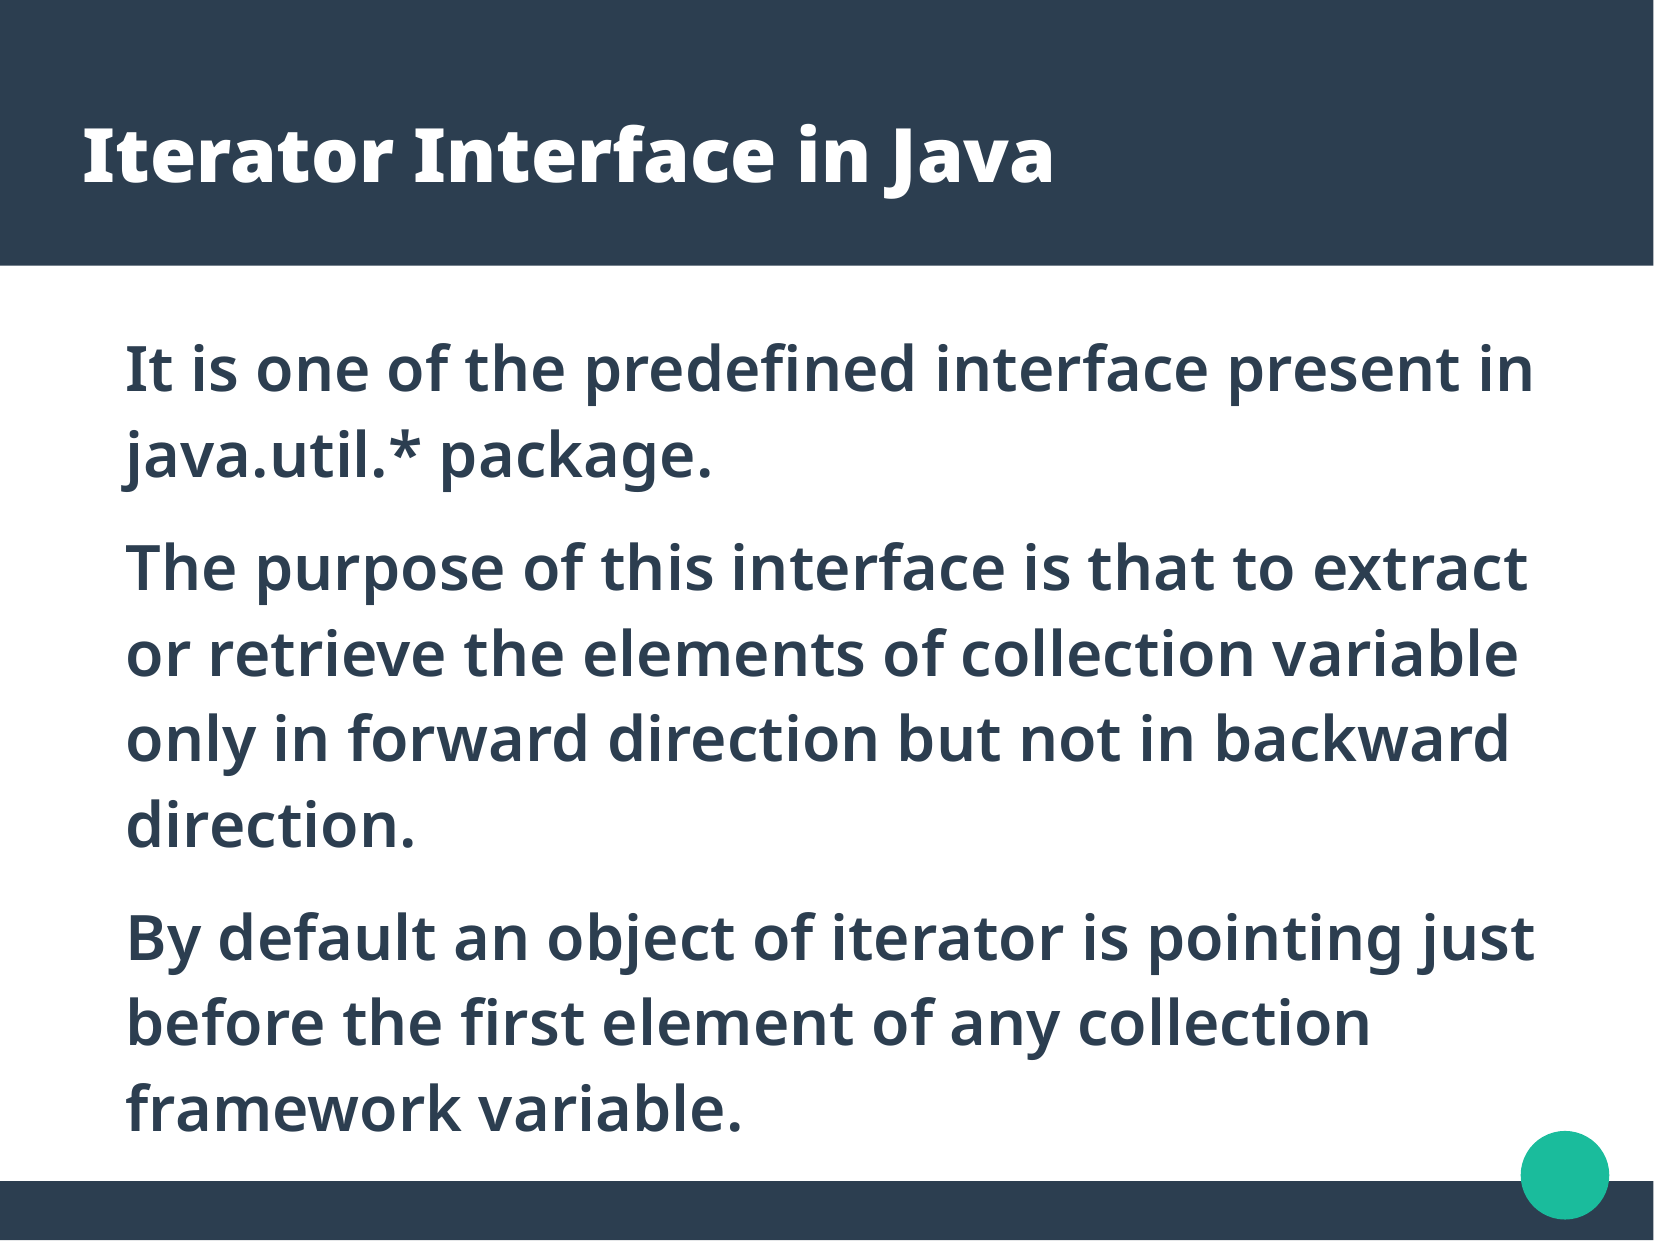

# Iterator Interface in Java
It is one of the predefined interface present in java.util.* package.
The purpose of this interface is that to extract or retrieve the elements of collection variable only in forward direction but not in backward direction.
By default an object of iterator is pointing just before the first element of any collection framework variable.